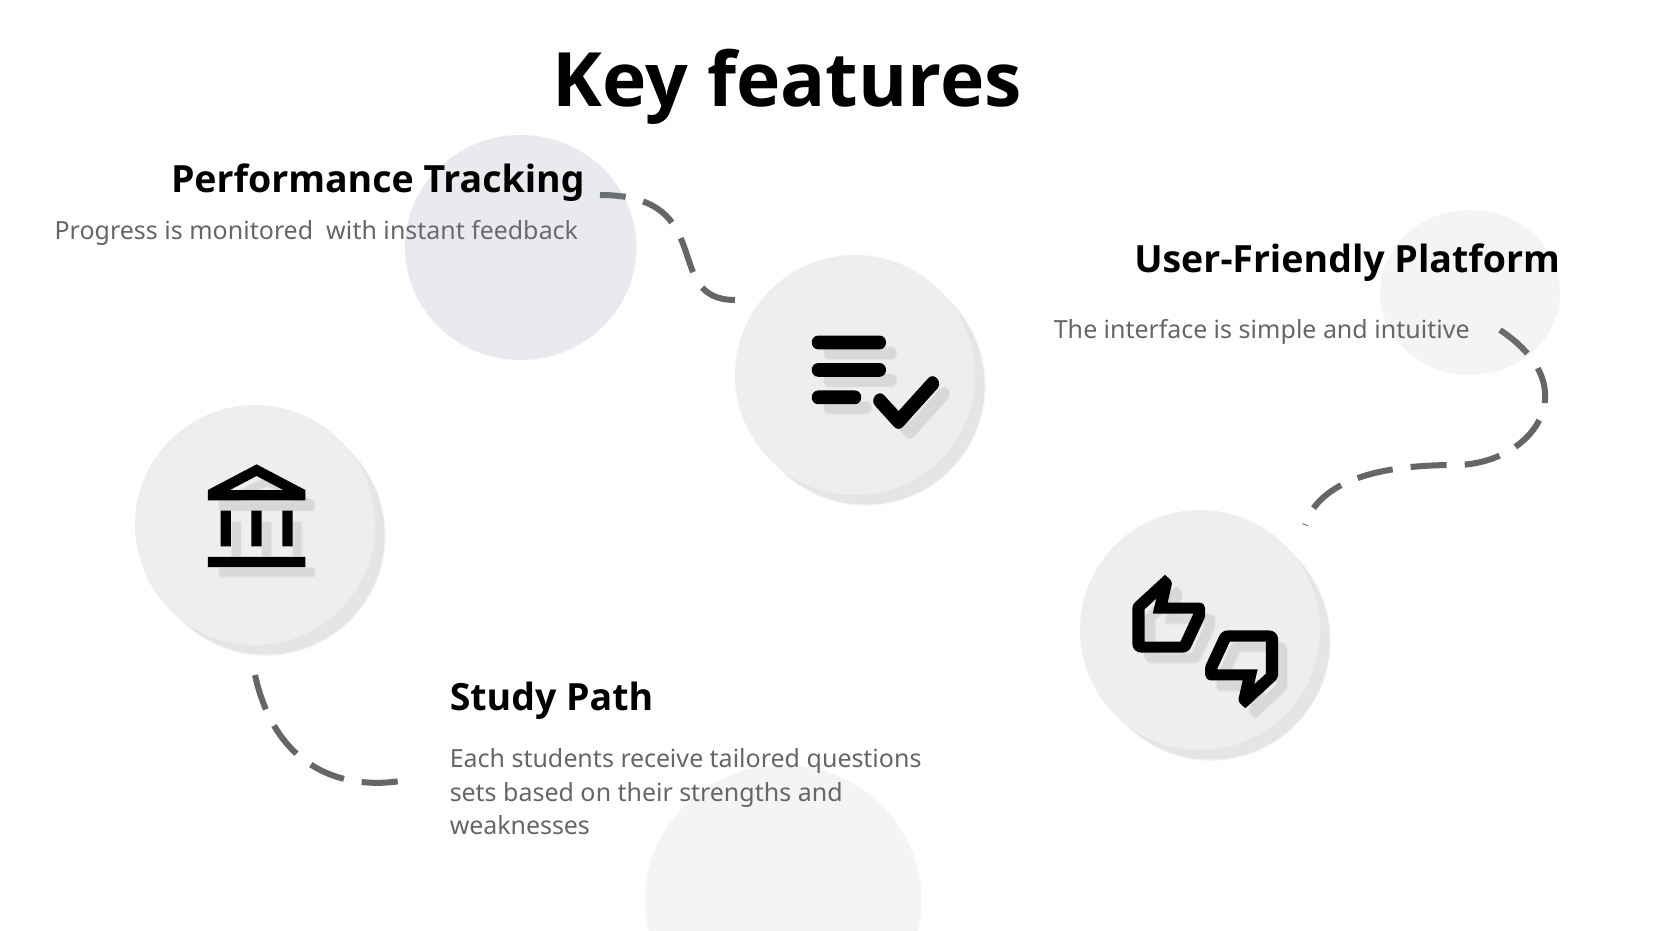

# Key features
Performance Tracking
Progress is monitored with instant feedback
 User-Friendly Platform
The interface is simple and intuitive
Study Path
Each students receive tailored questions sets based on their strengths and weaknesses